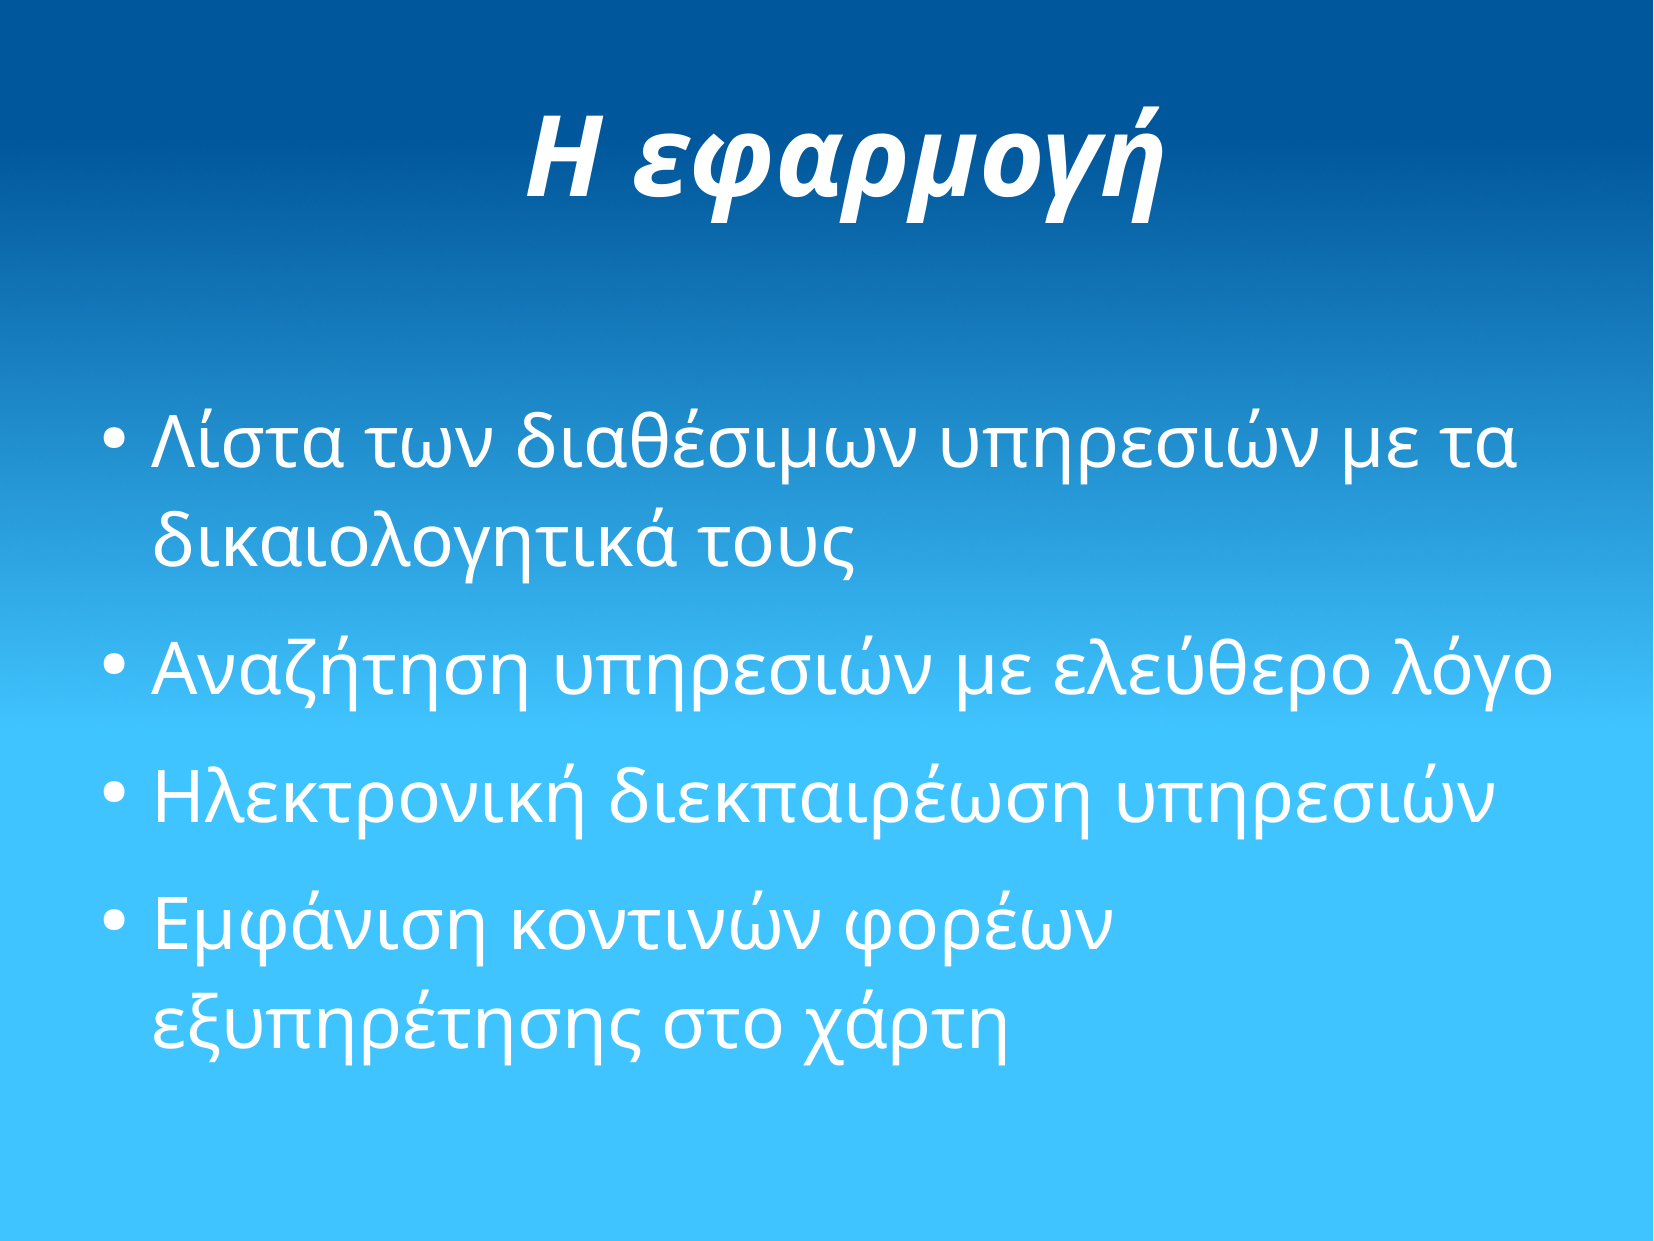

# Η εφαρμογή
Λίστα των διαθέσιμων υπηρεσιών με τα δικαιολογητικά τους
Αναζήτηση υπηρεσιών με ελεύθερο λόγο
Ηλεκτρονική διεκπαιρέωση υπηρεσιών
Εμφάνιση κοντινών φορέων εξυπηρέτησης στο χάρτη